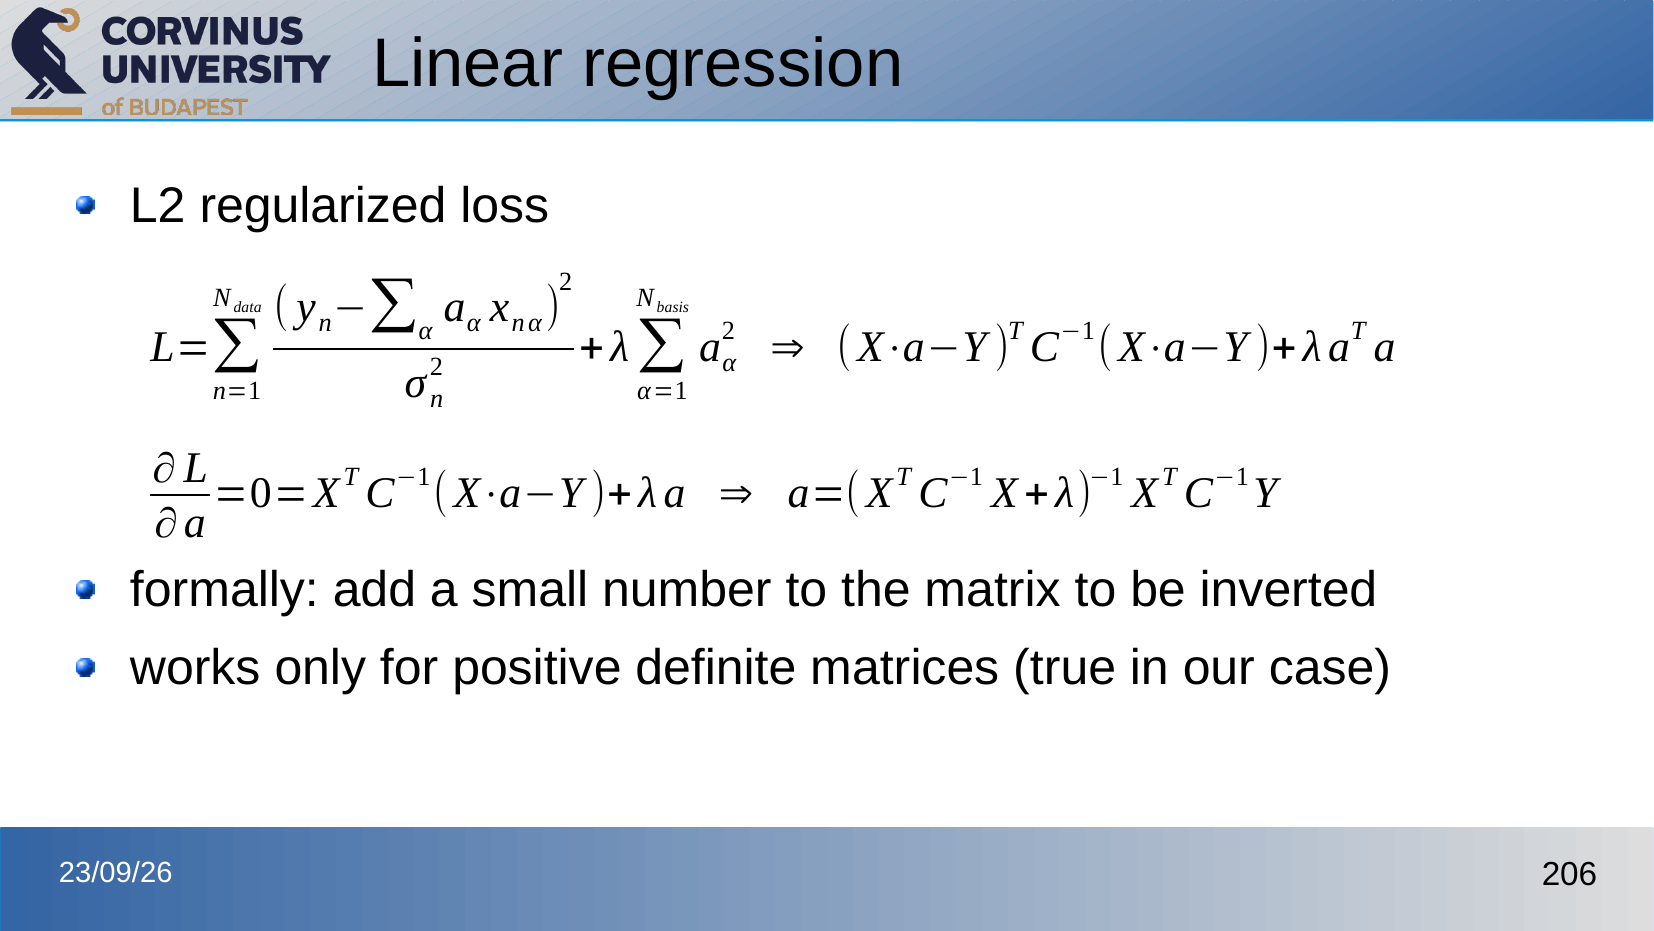

# Linear regression
L2 regularized loss
formally: add a small number to the matrix to be inverted
works only for positive definite matrices (true in our case)